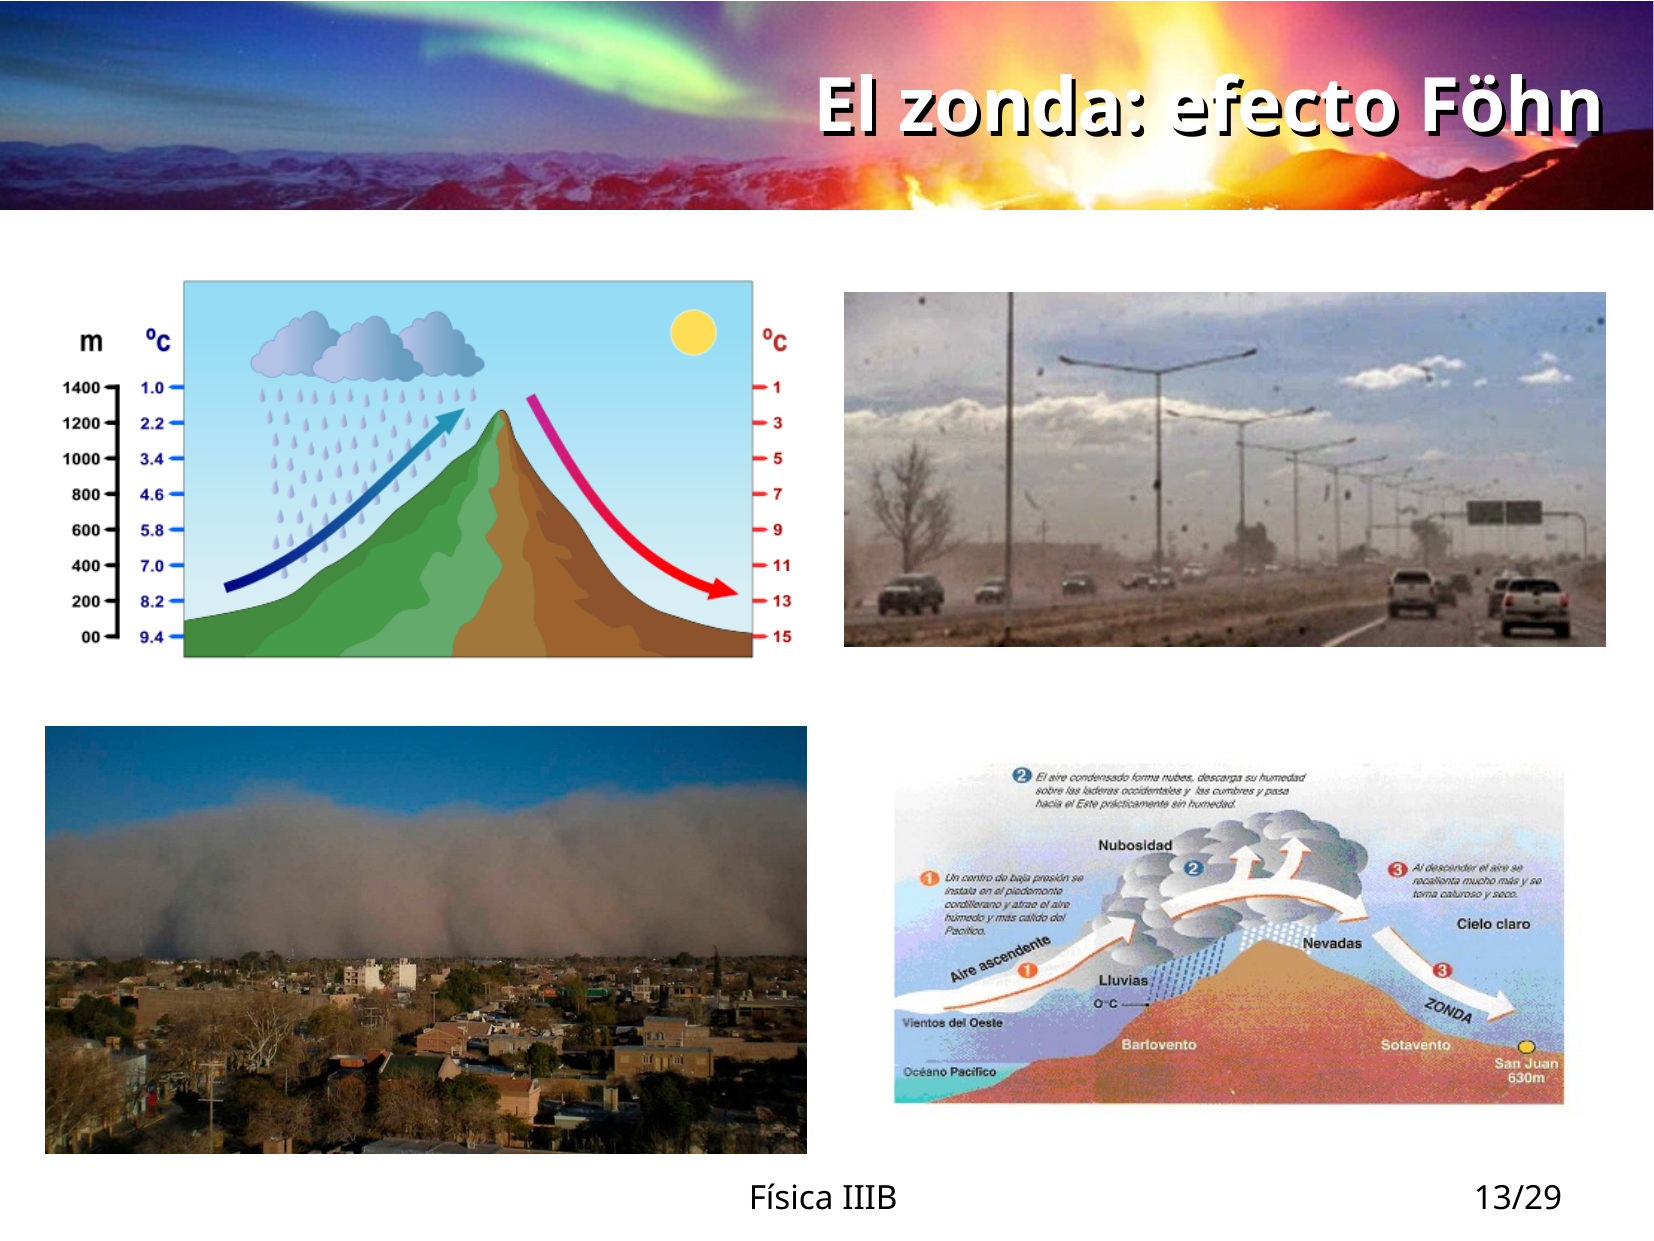

# El zonda: efecto Föhn
Física IIIB
13